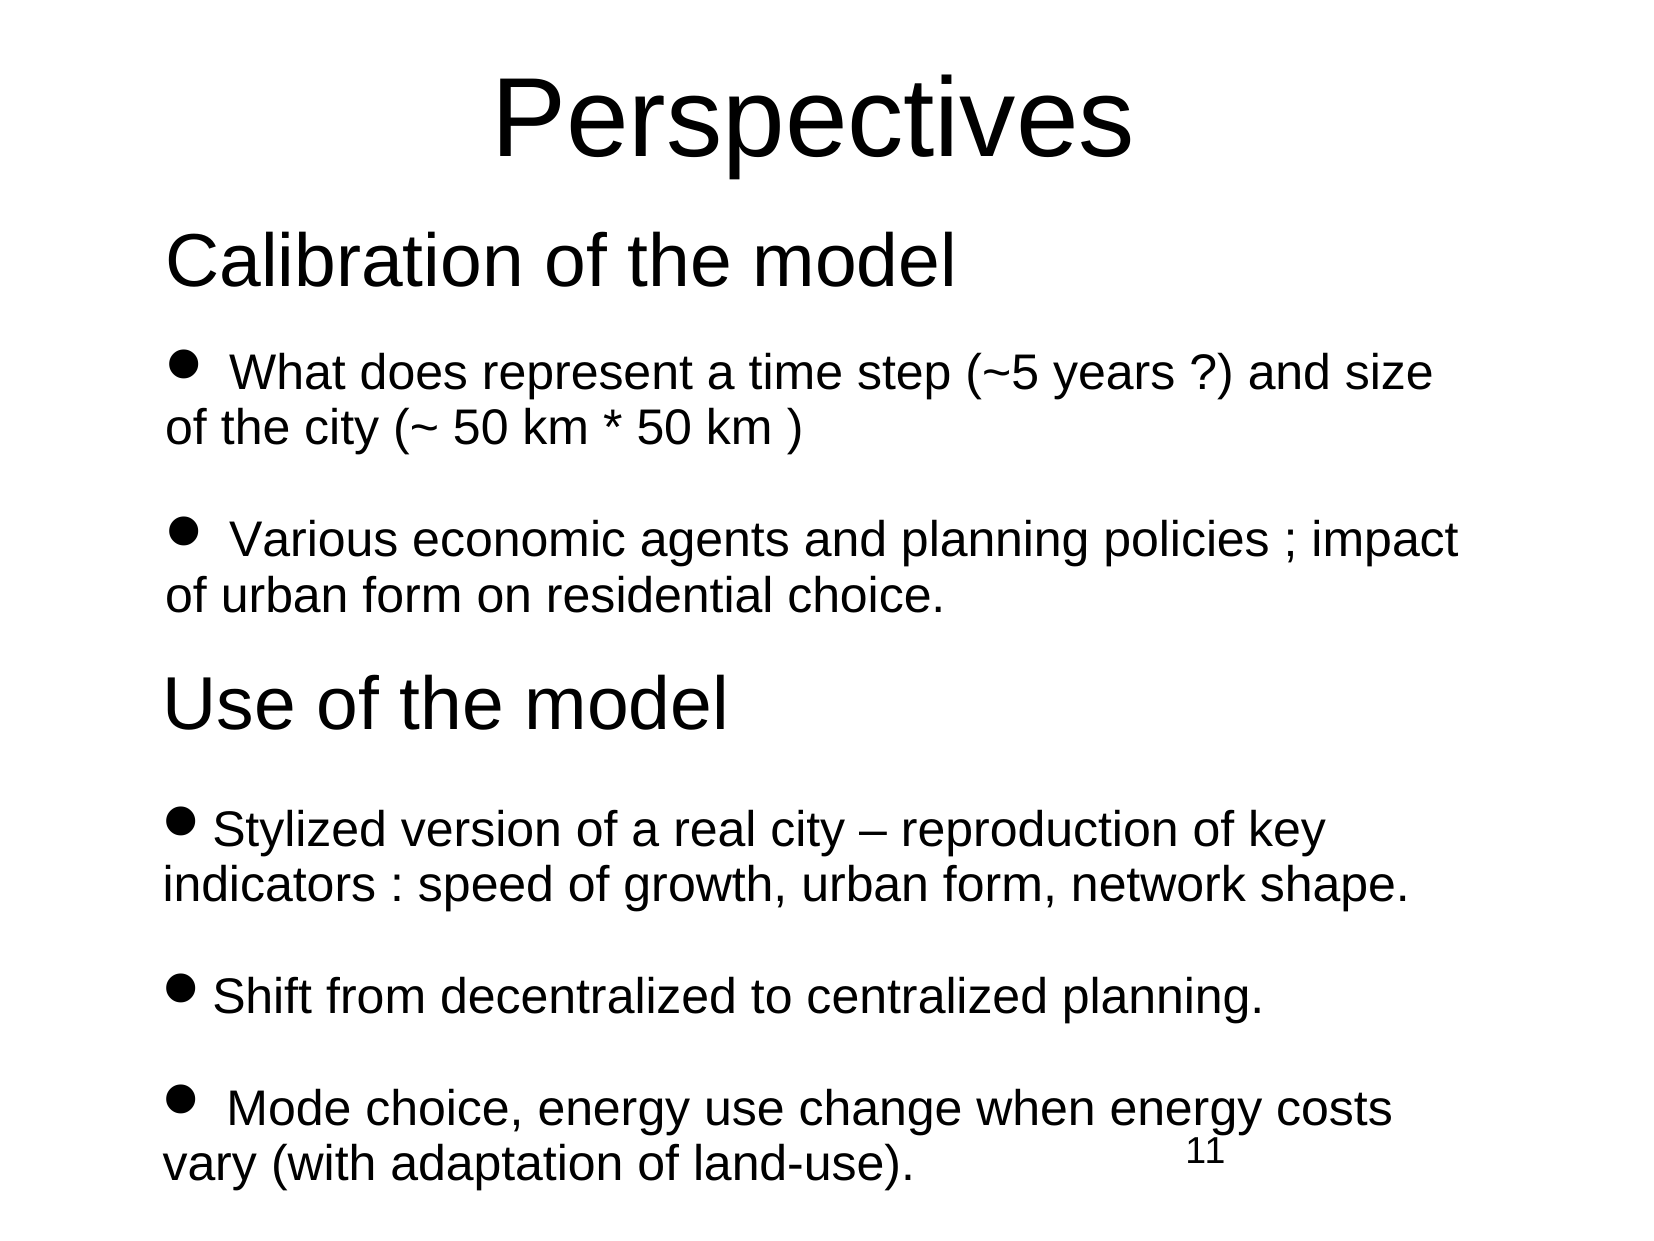

Perspectives
Calibration of the model
 What does represent a time step (~5 years ?) and size of the city (~ 50 km * 50 km )
 Various economic agents and planning policies ; impact of urban form on residential choice.
Use of the model
Stylized version of a real city – reproduction of key indicators : speed of growth, urban form, network shape.
Shift from decentralized to centralized planning.
 Mode choice, energy use change when energy costs vary (with adaptation of land-use).
11